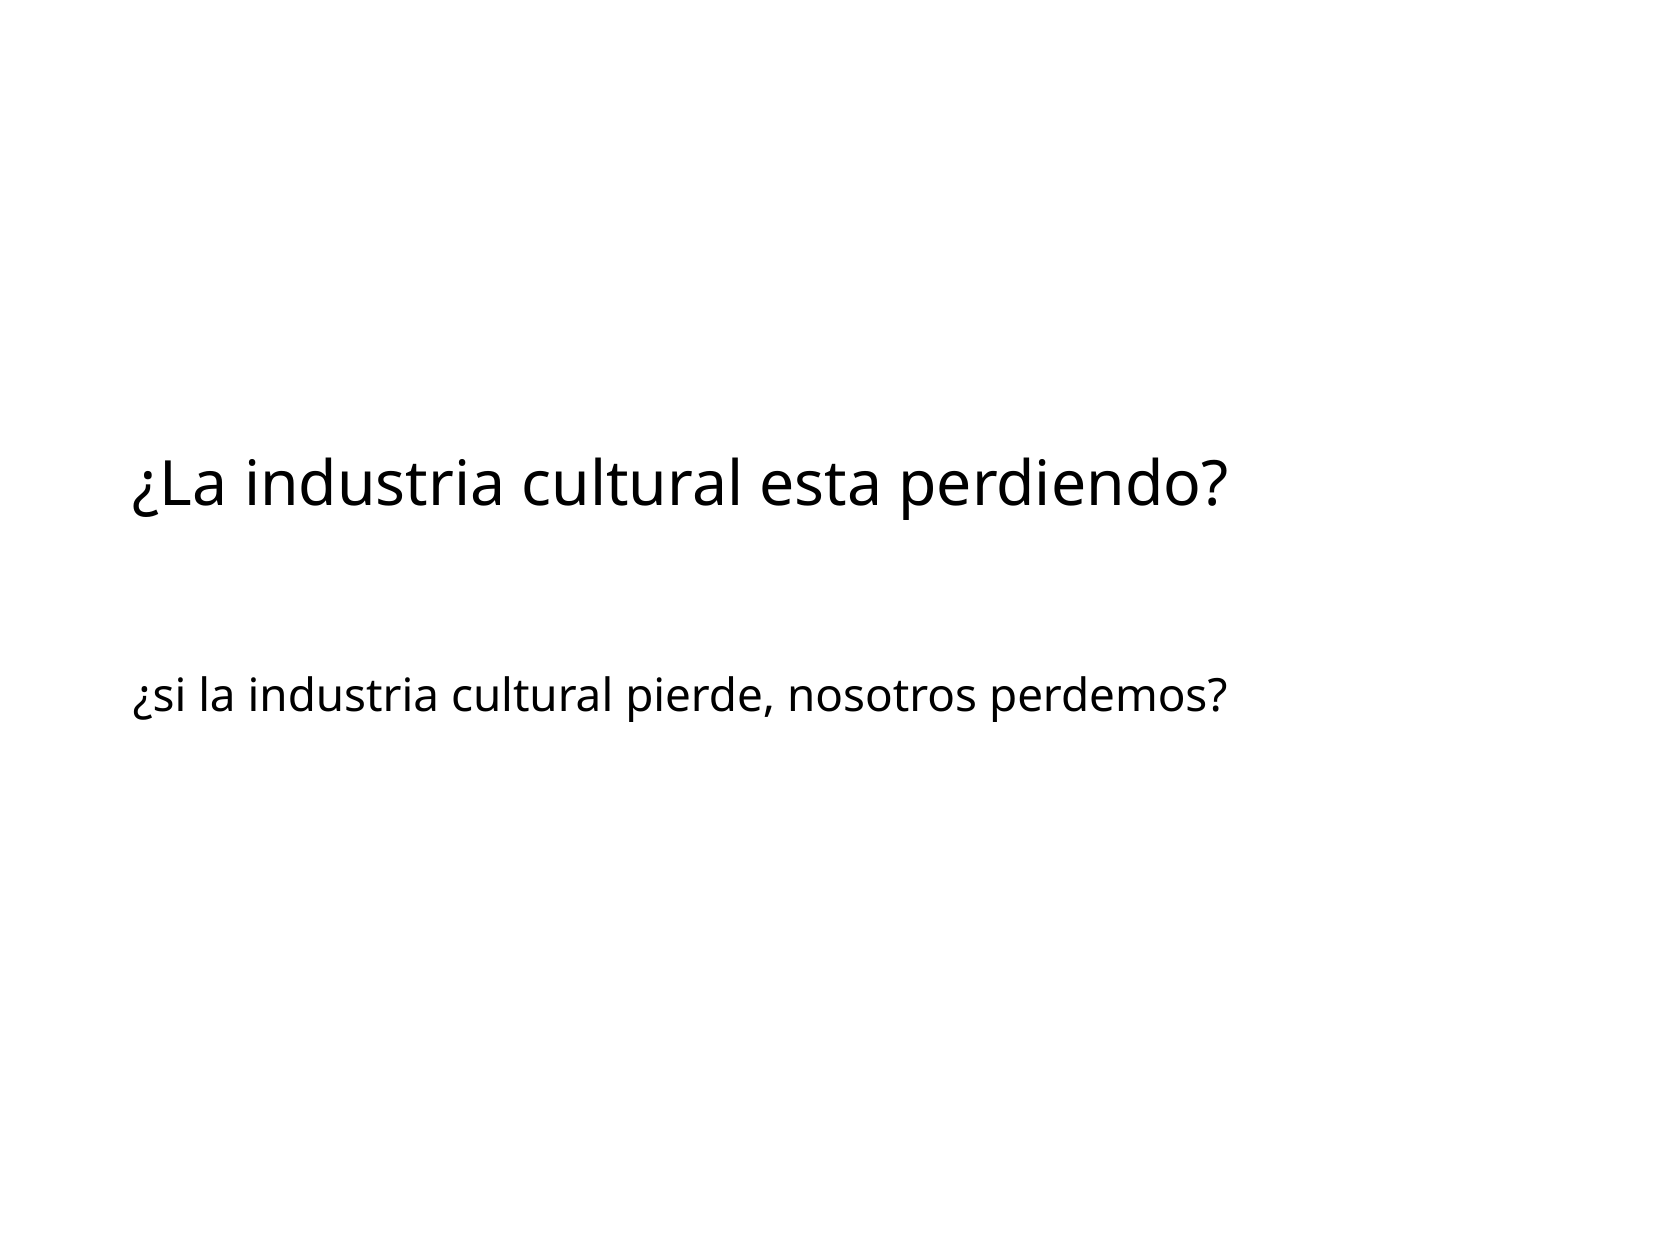

¿La industria cultural esta perdiendo?
¿si la industria cultural pierde, nosotros perdemos?